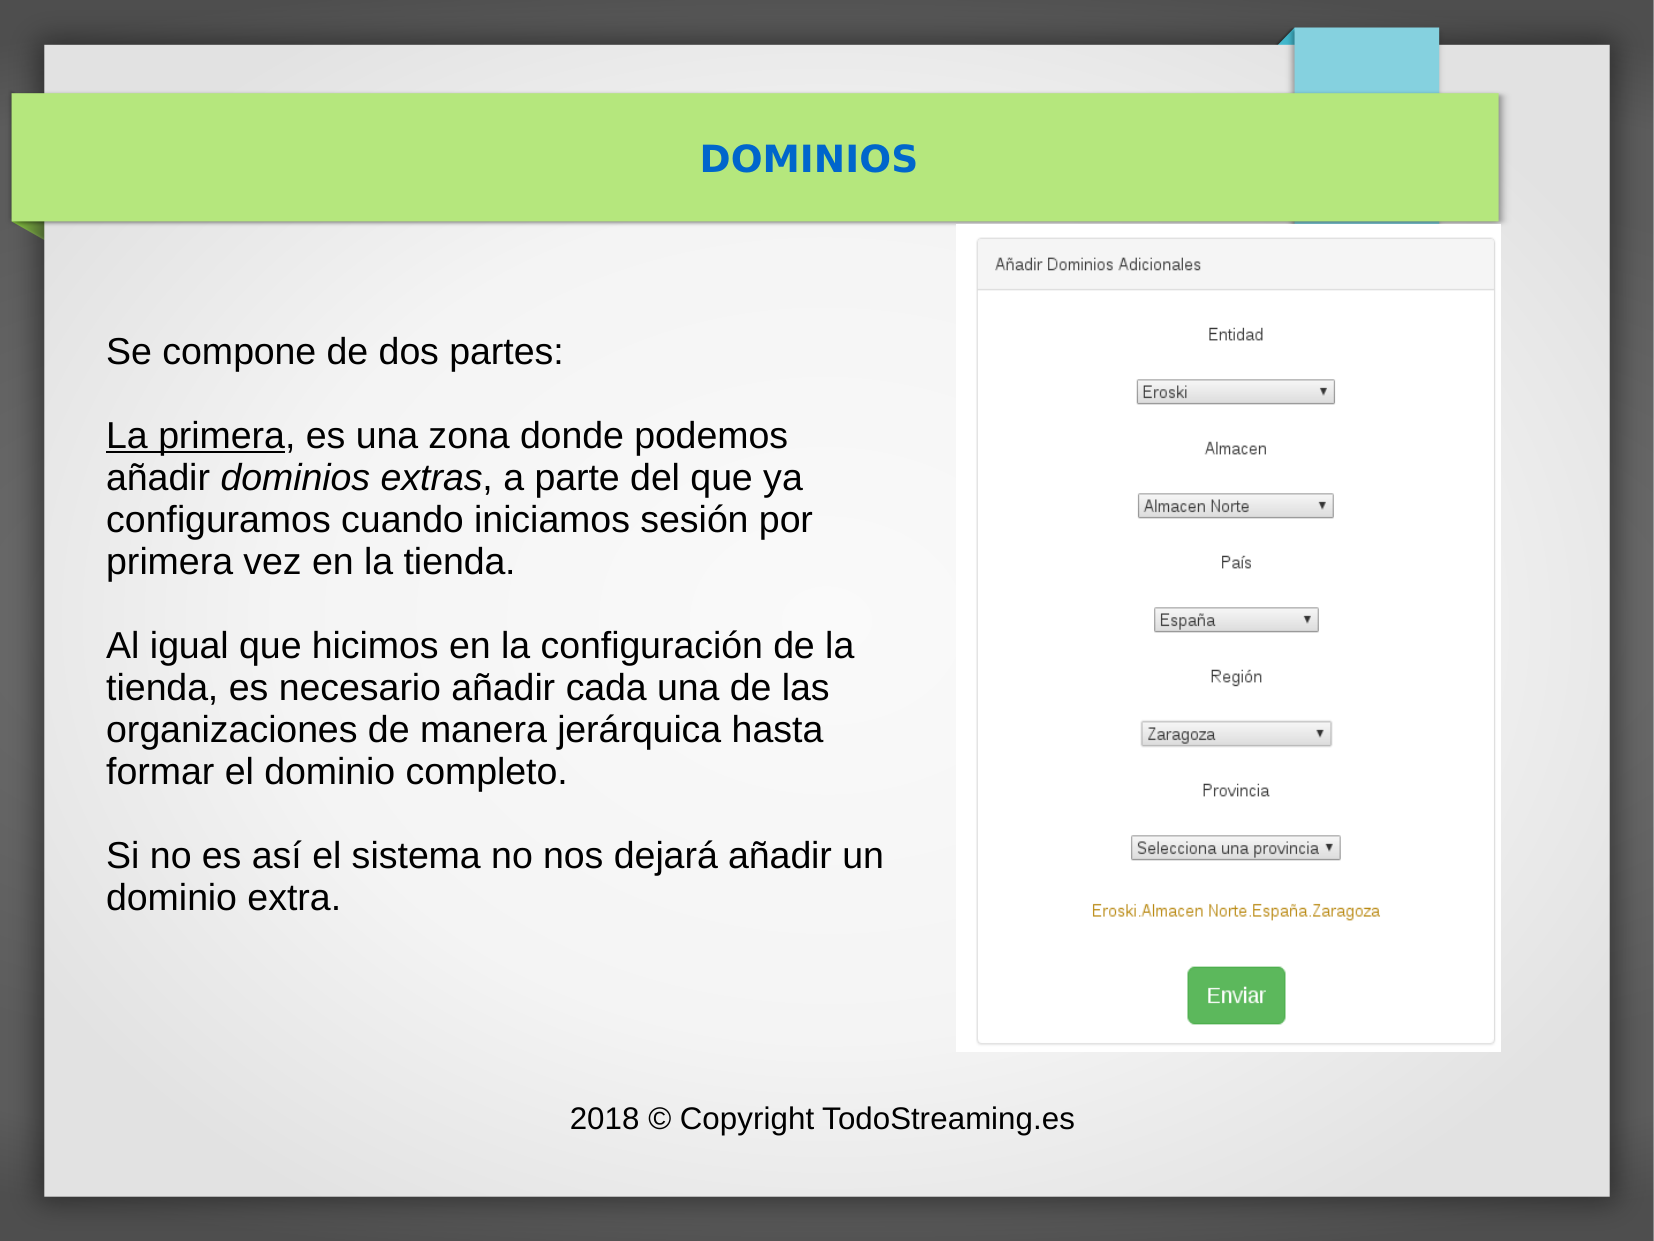

# DOMINIOS
Se compone de dos partes:
La primera, es una zona donde podemos añadir dominios extras, a parte del que ya configuramos cuando iniciamos sesión por primera vez en la tienda.
Al igual que hicimos en la configuración de la tienda, es necesario añadir cada una de las organizaciones de manera jerárquica hasta formar el dominio completo.
Si no es así el sistema no nos dejará añadir un dominio extra.
2018 © Copyright TodoStreaming.es